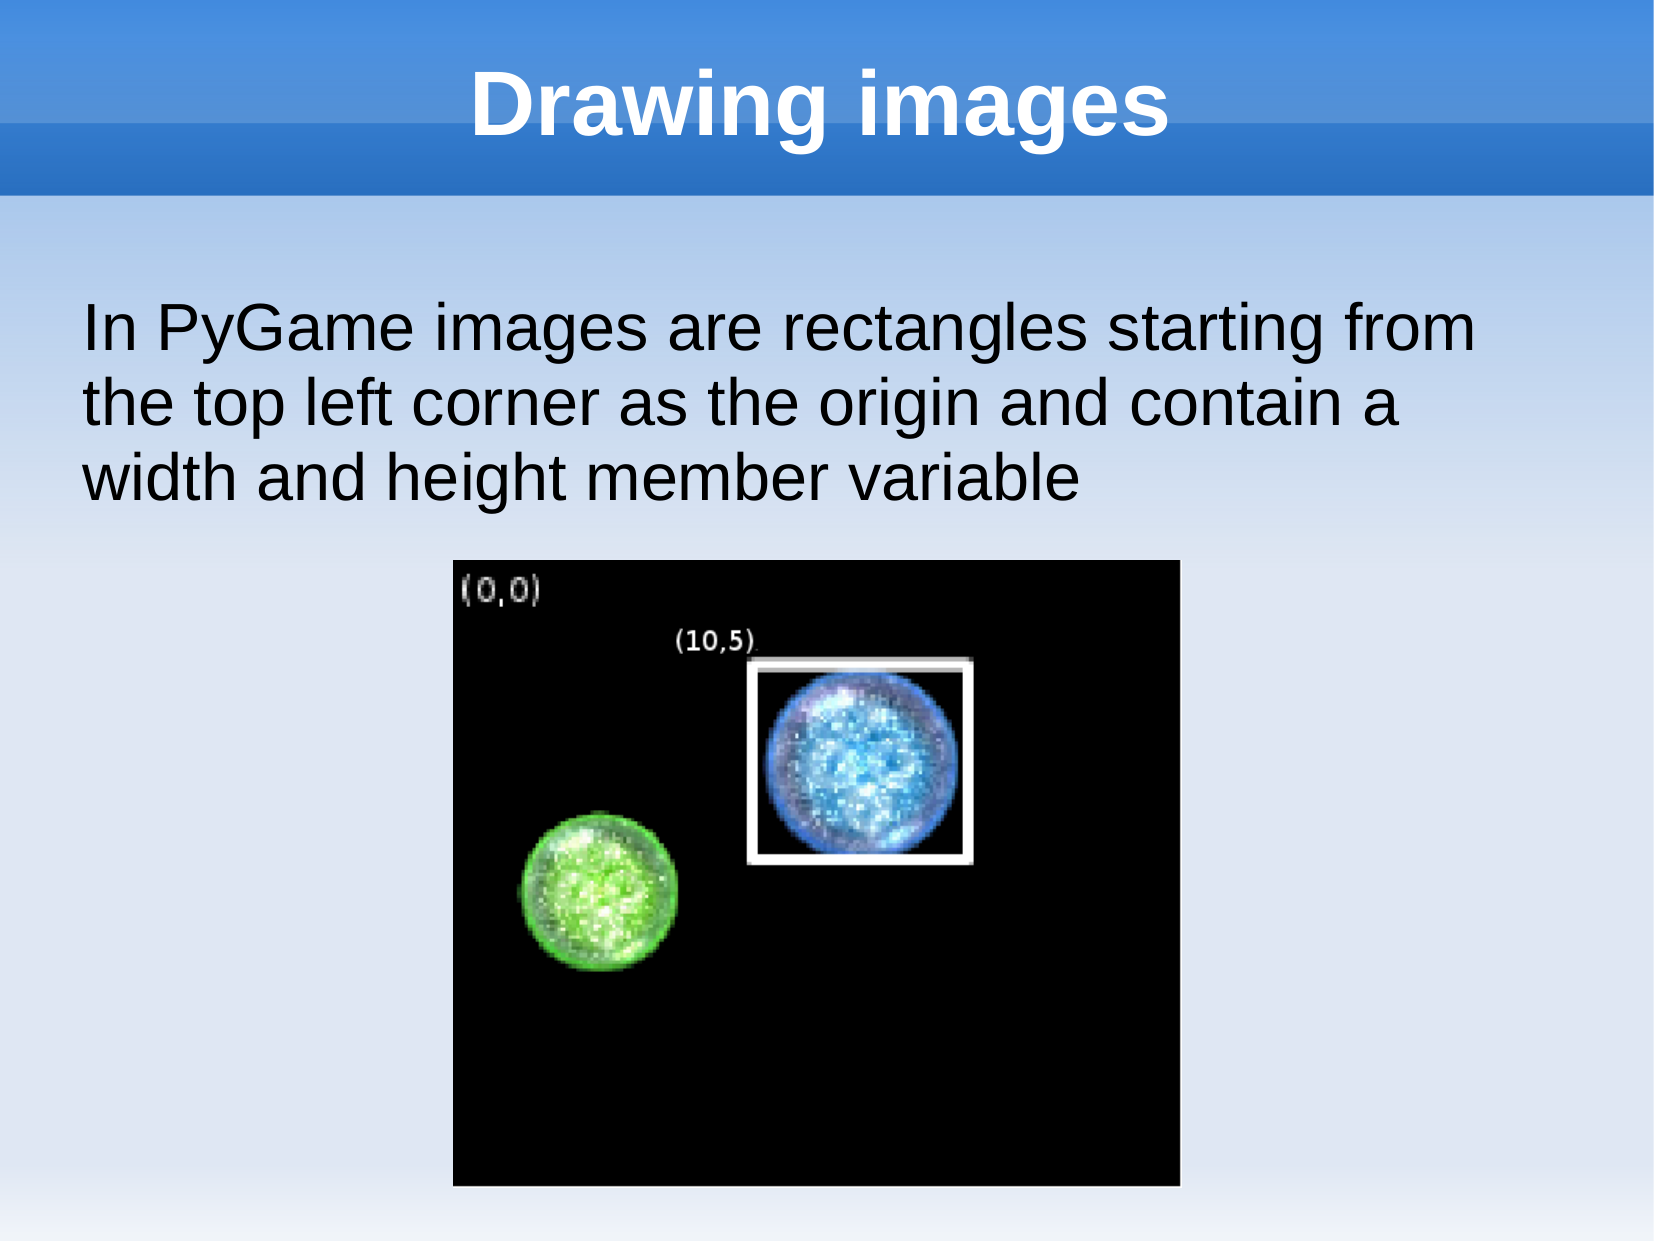

# Drawing images
In PyGame images are rectangles starting from the top left corner as the origin and contain a width and height member variable